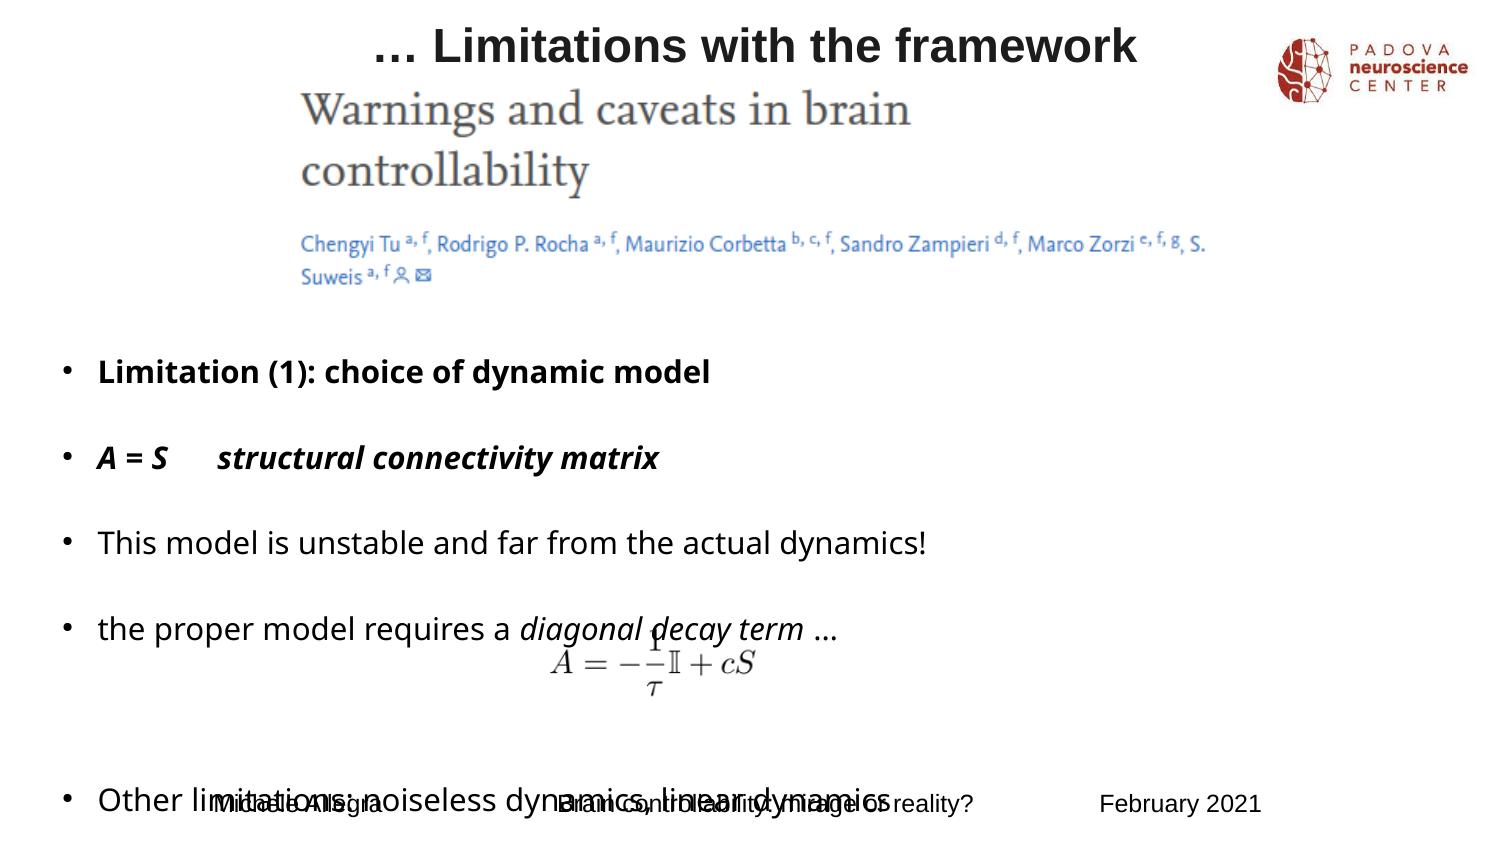

… Limitations with the framework
Limitation (1): choice of dynamic model
A = S structural connectivity matrix
This model is unstable and far from the actual dynamics!
the proper model requires a diagonal decay term …
Other limitations: noiseless dynamics, linear dynamics
Michele Allegra Brain controllability: mirage or reality? February 2021